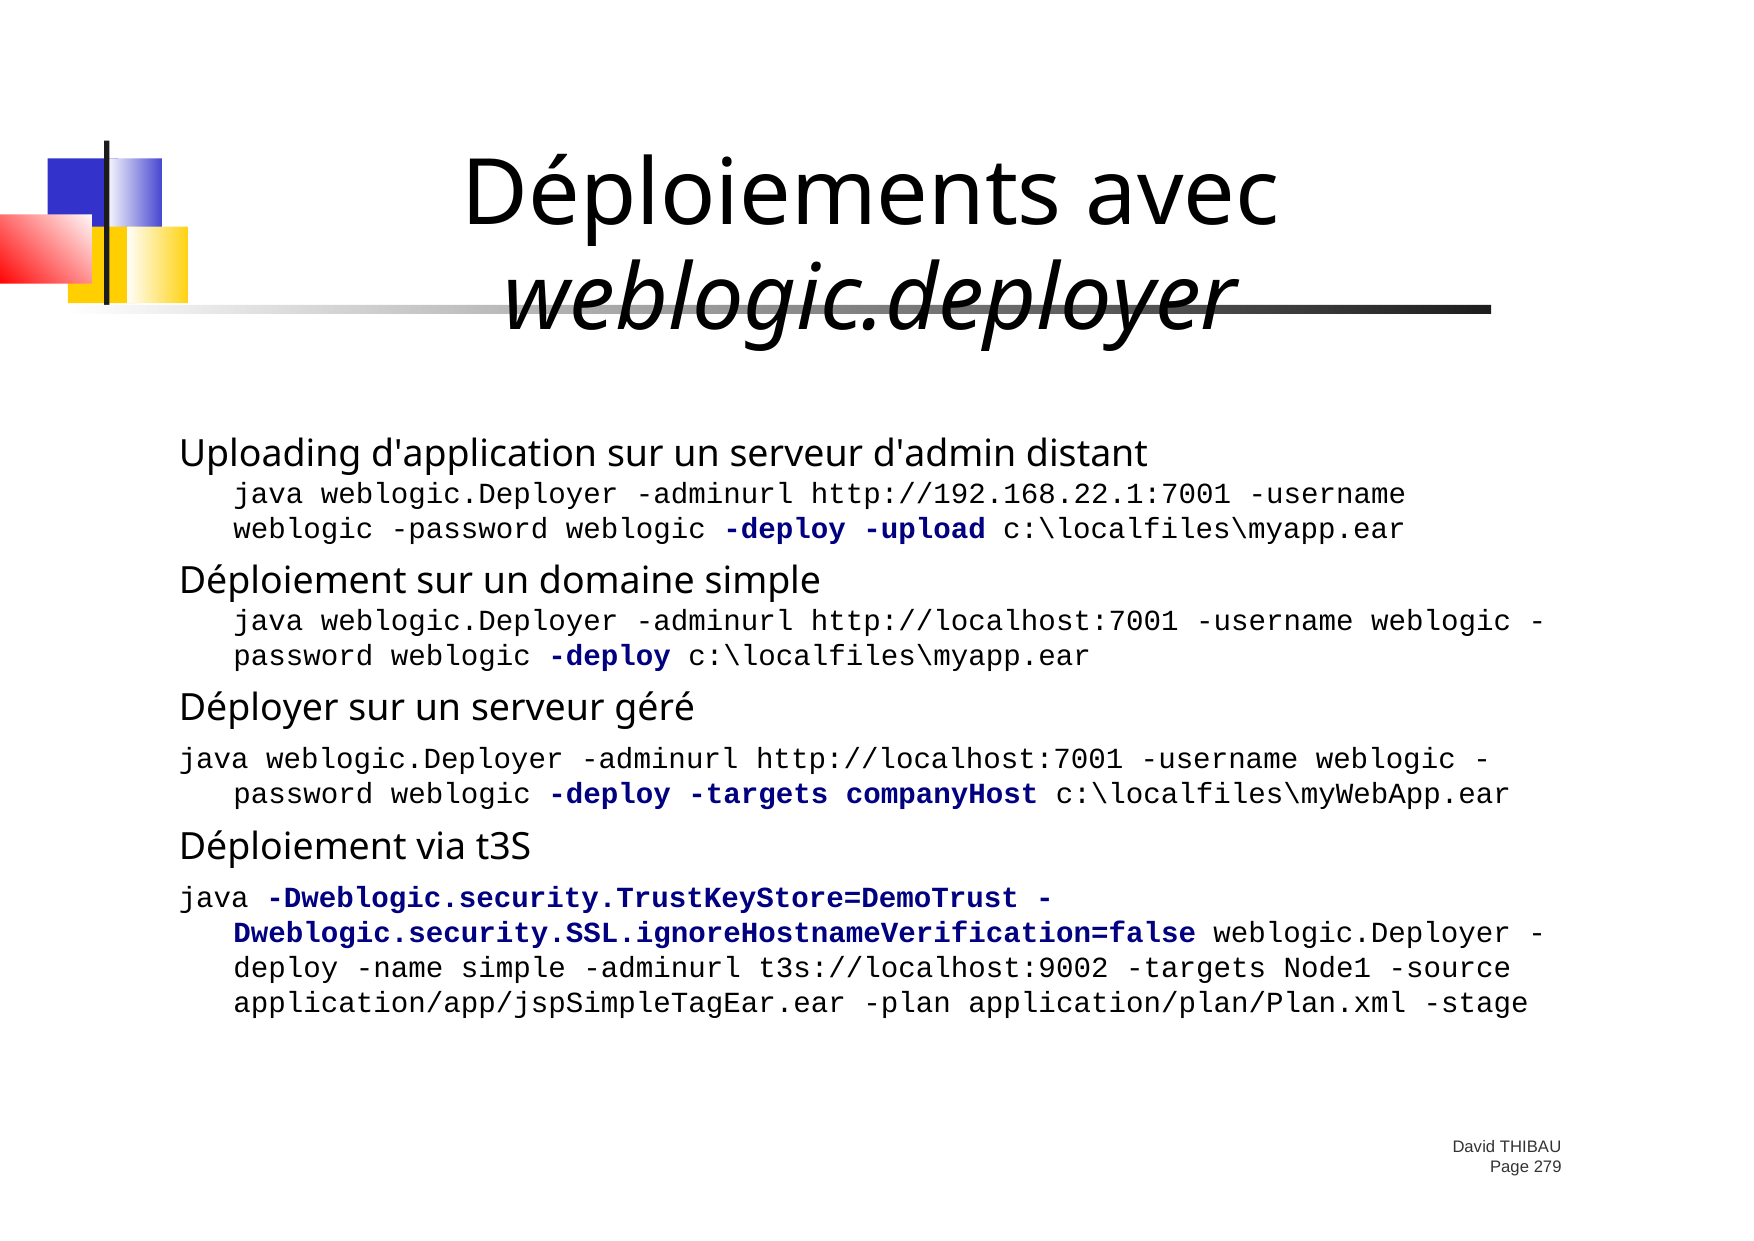

# Déploiements avec weblogic.deployer
Uploading d'application sur un serveur d'admin distant
java weblogic.Deployer -adminurl http://192.168.22.1:7001 -username weblogic -password weblogic -deploy -upload c:\localfiles\myapp.ear
Déploiement sur un domaine simple
java weblogic.Deployer -adminurl http://localhost:7001 -username weblogic -password weblogic -deploy c:\localfiles\myapp.ear
Déployer sur un serveur géré
java weblogic.Deployer -adminurl http://localhost:7001 -username weblogic -password weblogic -deploy -targets companyHost c:\localfiles\myWebApp.ear
Déploiement via t3S
java -Dweblogic.security.TrustKeyStore=DemoTrust -Dweblogic.security.SSL.ignoreHostnameVerification=false weblogic.Deployer -deploy -name simple -adminurl t3s://localhost:9002 -targets Node1 -source application/app/jspSimpleTagEar.ear -plan application/plan/Plan.xml -stage